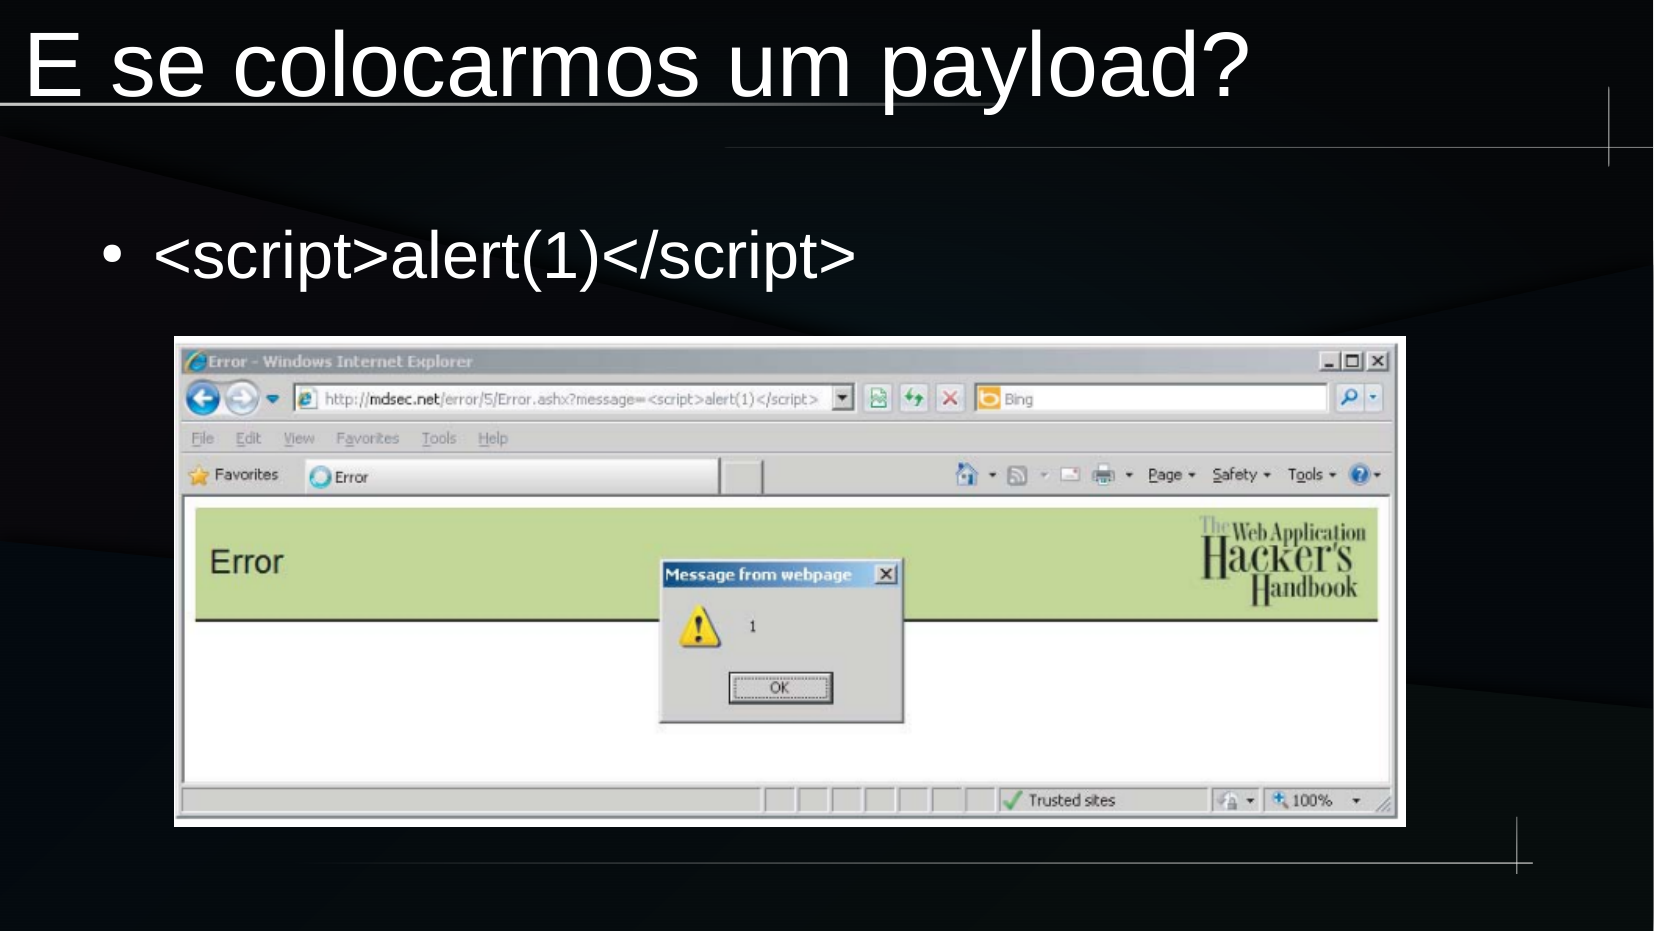

# E se colocarmos um payload?
<script>alert(1)</script>